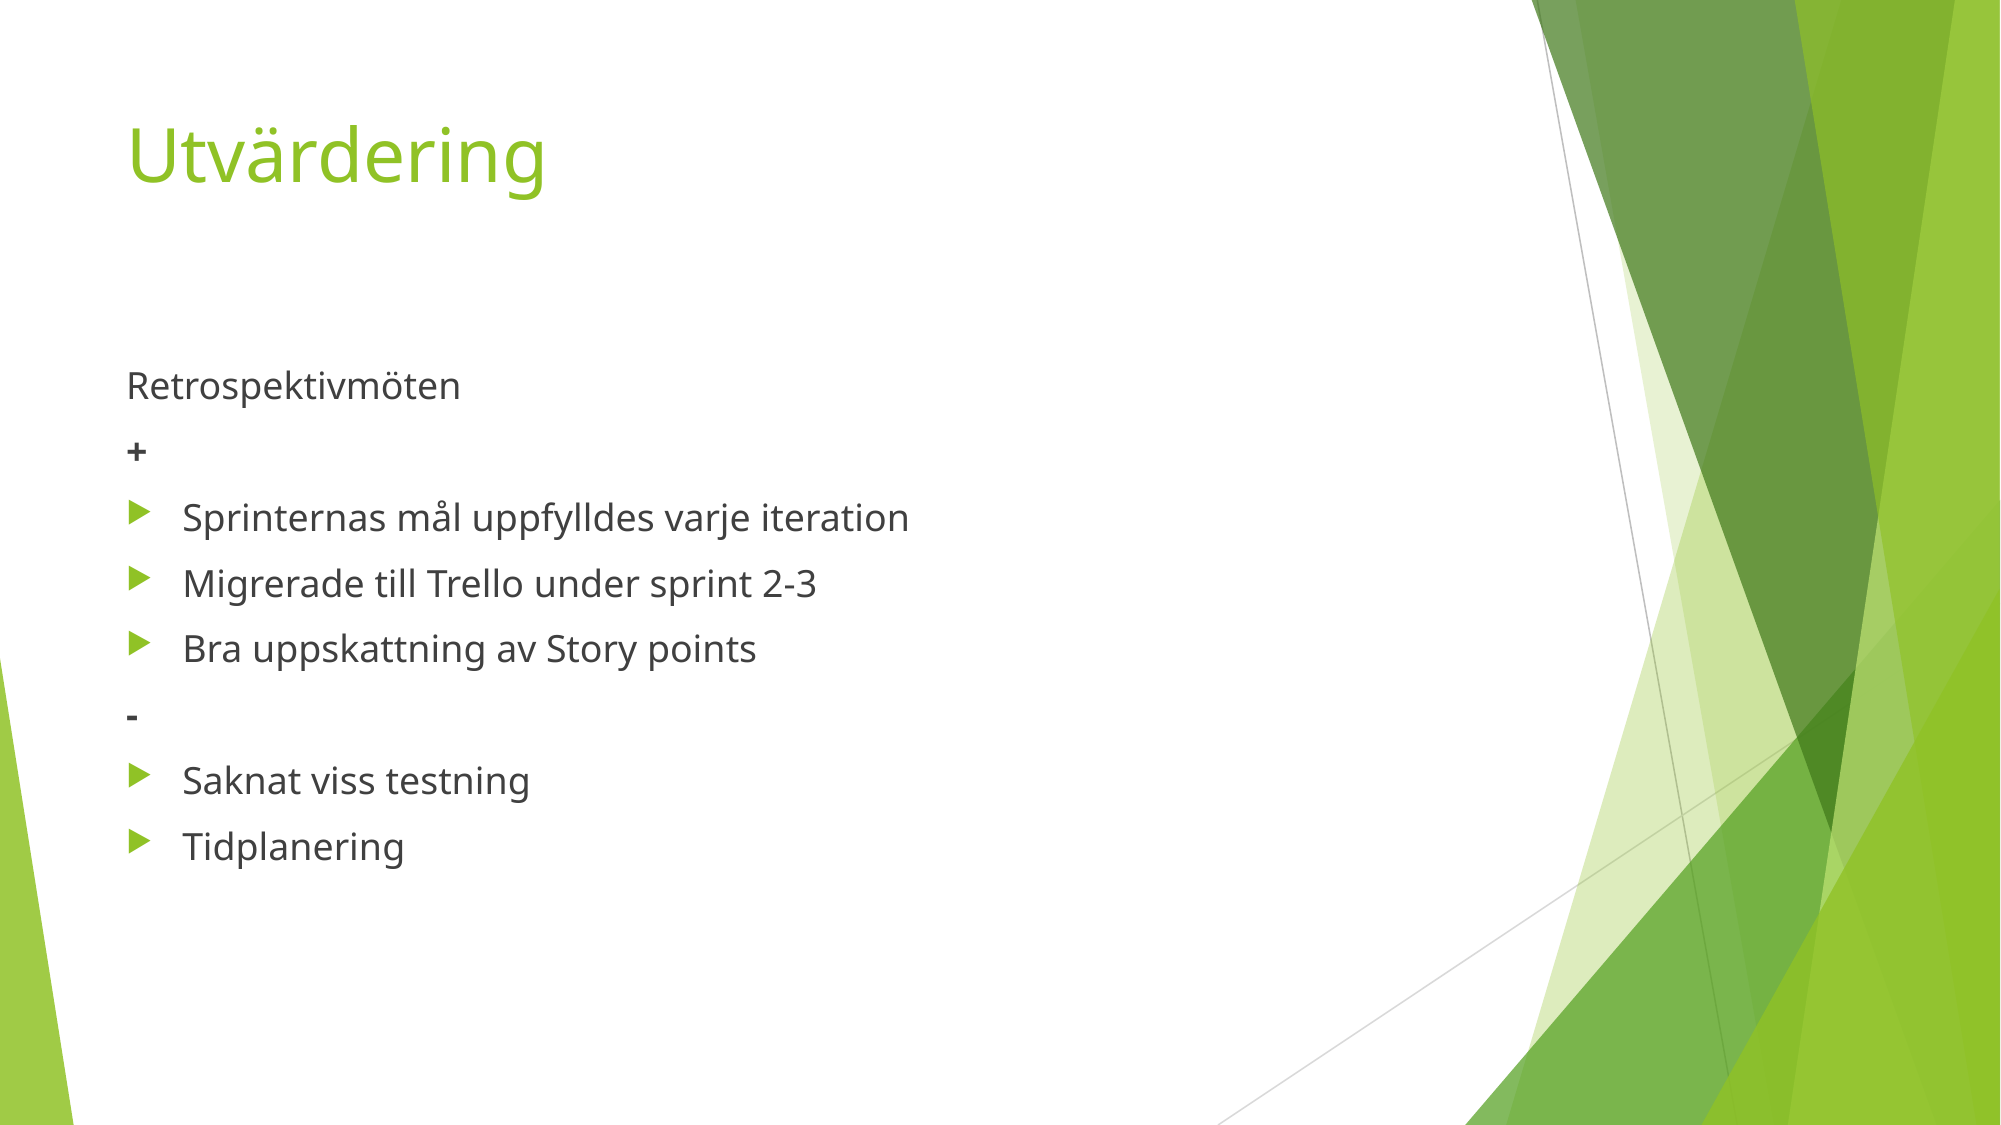

# Utvärdering
Retrospektivmöten
+
Sprinternas mål uppfylldes varje iteration
Migrerade till Trello under sprint 2-3
Bra uppskattning av Story points
-
Saknat viss testning
Tidplanering